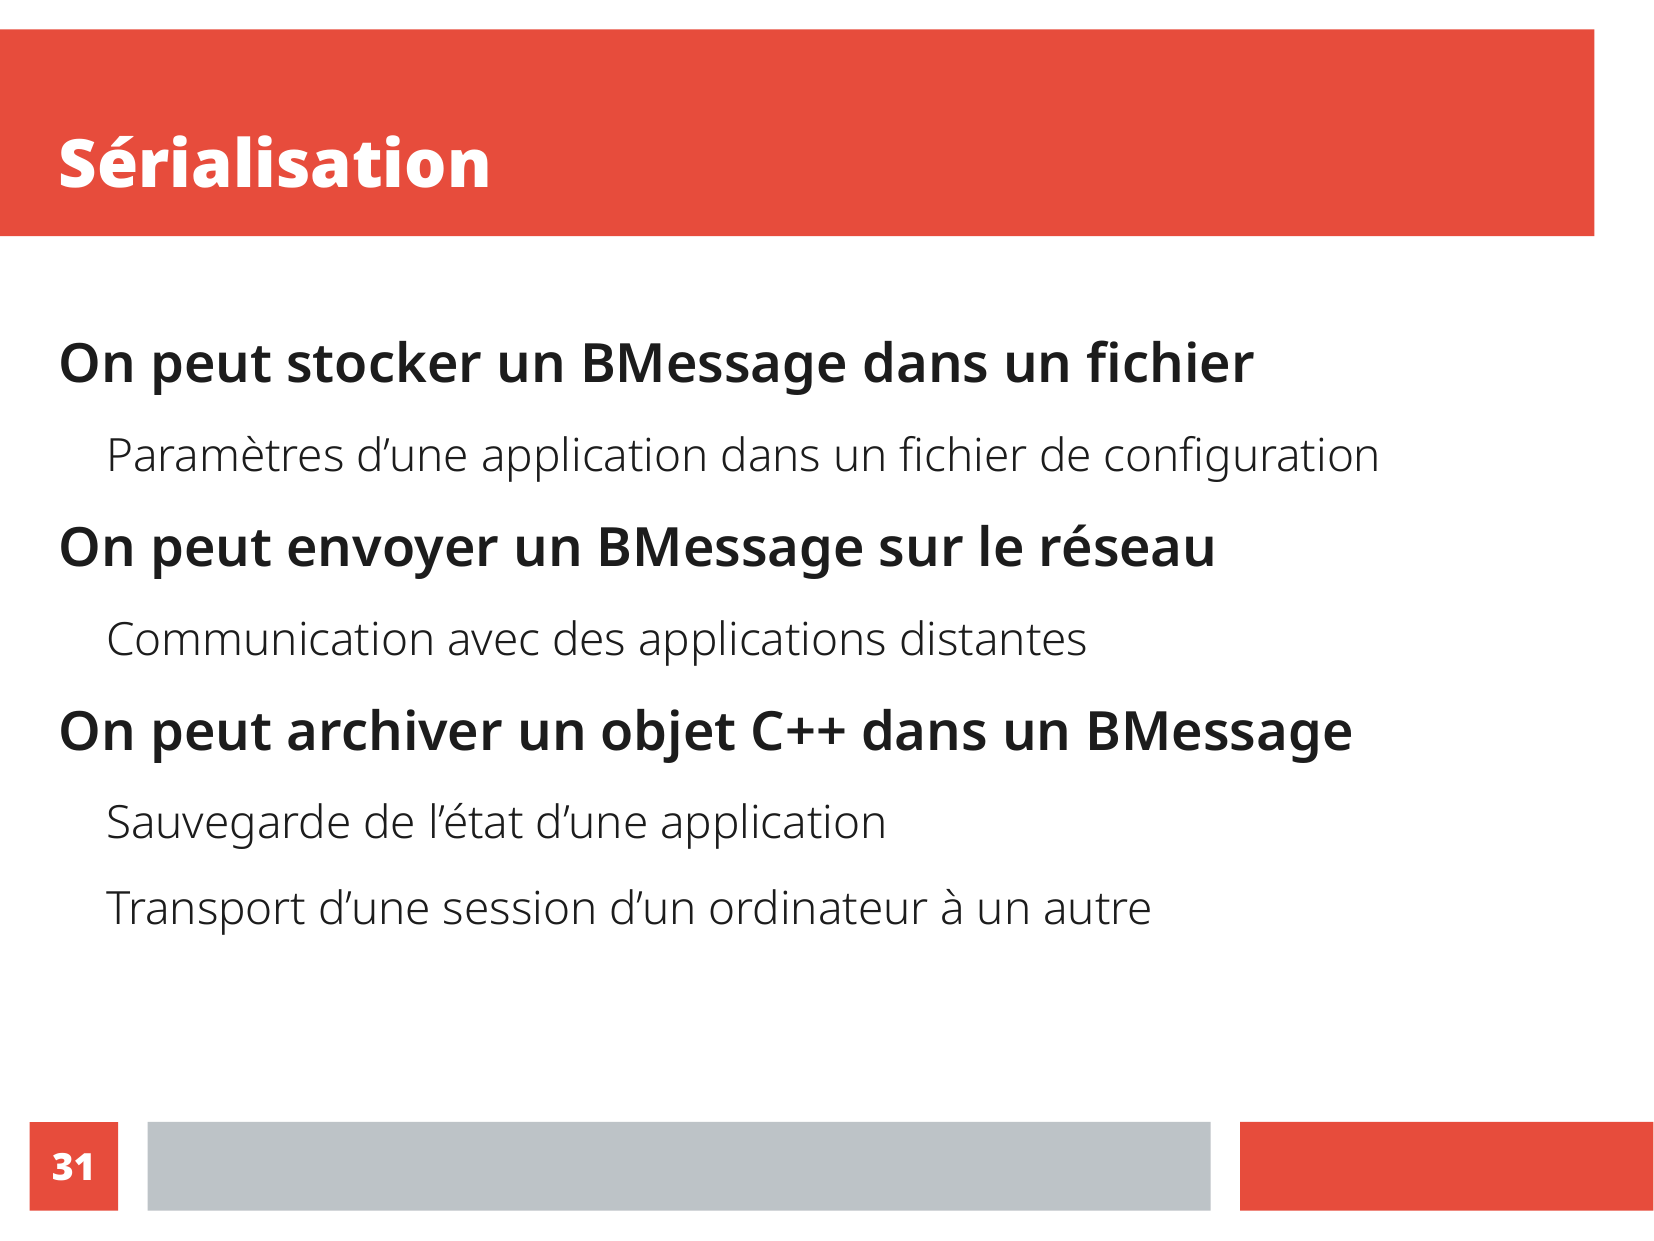

# Sérialisation
On peut stocker un BMessage dans un fichier
Paramètres d’une application dans un fichier de configuration
On peut envoyer un BMessage sur le réseau
Communication avec des applications distantes
On peut archiver un objet C++ dans un BMessage
Sauvegarde de l’état d’une application
Transport d’une session d’un ordinateur à un autre
31